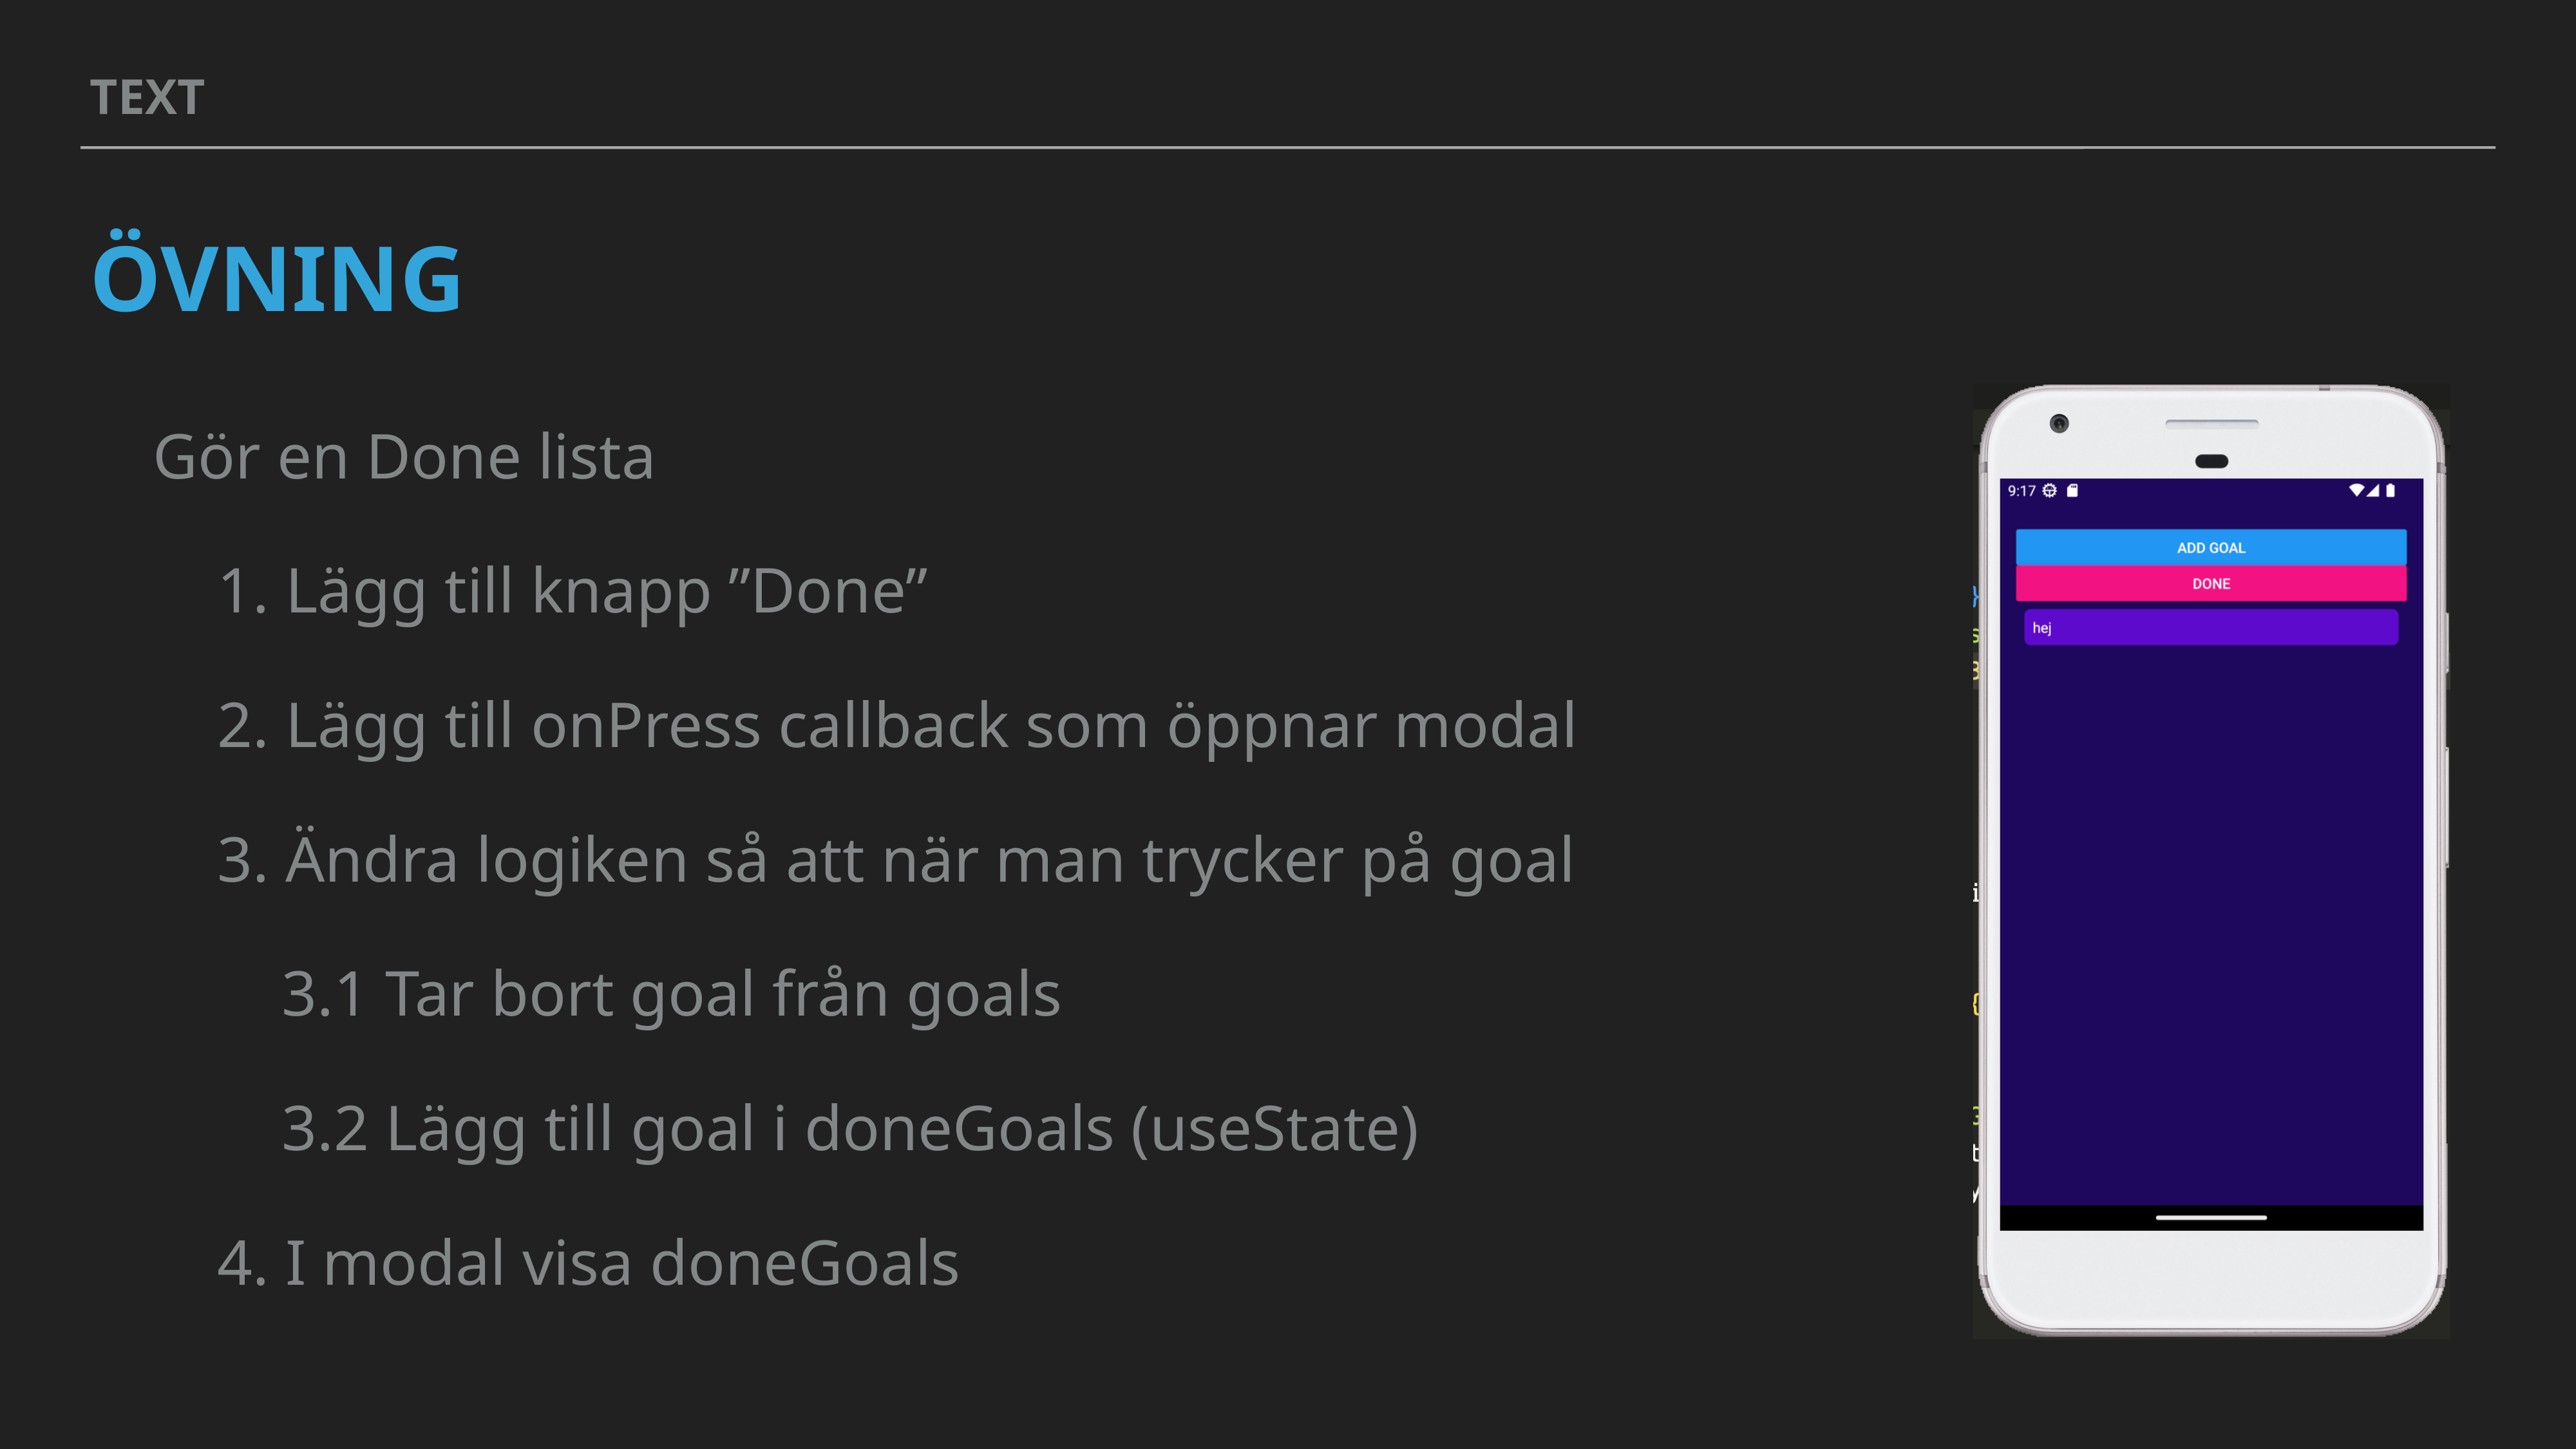

Övning
Gör en Done lista
1. Lägg till knapp ”Done”
2. Lägg till onPress callback som öppnar modal
3. Ändra logiken så att när man trycker på goal
3.1 Tar bort goal från goals
3.2 Lägg till goal i doneGoals (useState)
4. I modal visa doneGoals